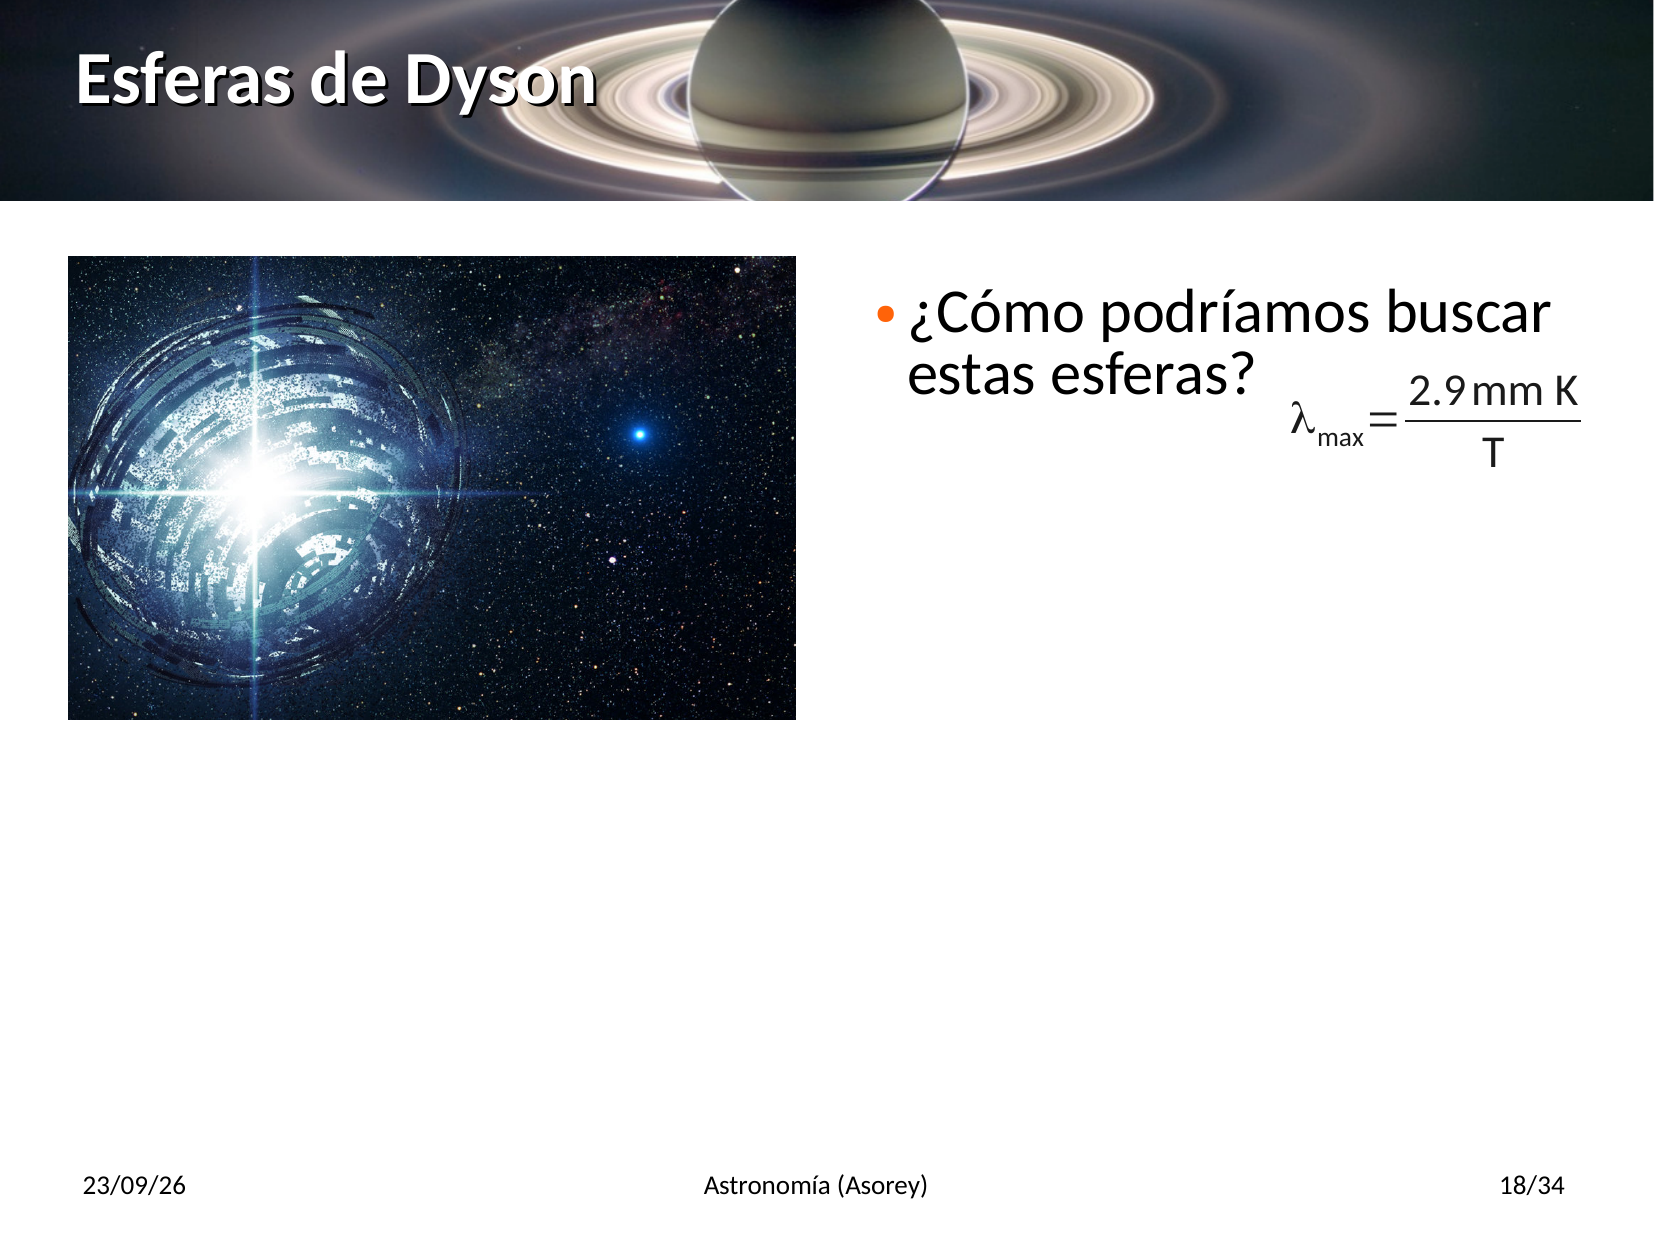

# Esferas de Dyson
¿Cómo podríamos buscar estas esferas?
Astronomía (Asorey)
18